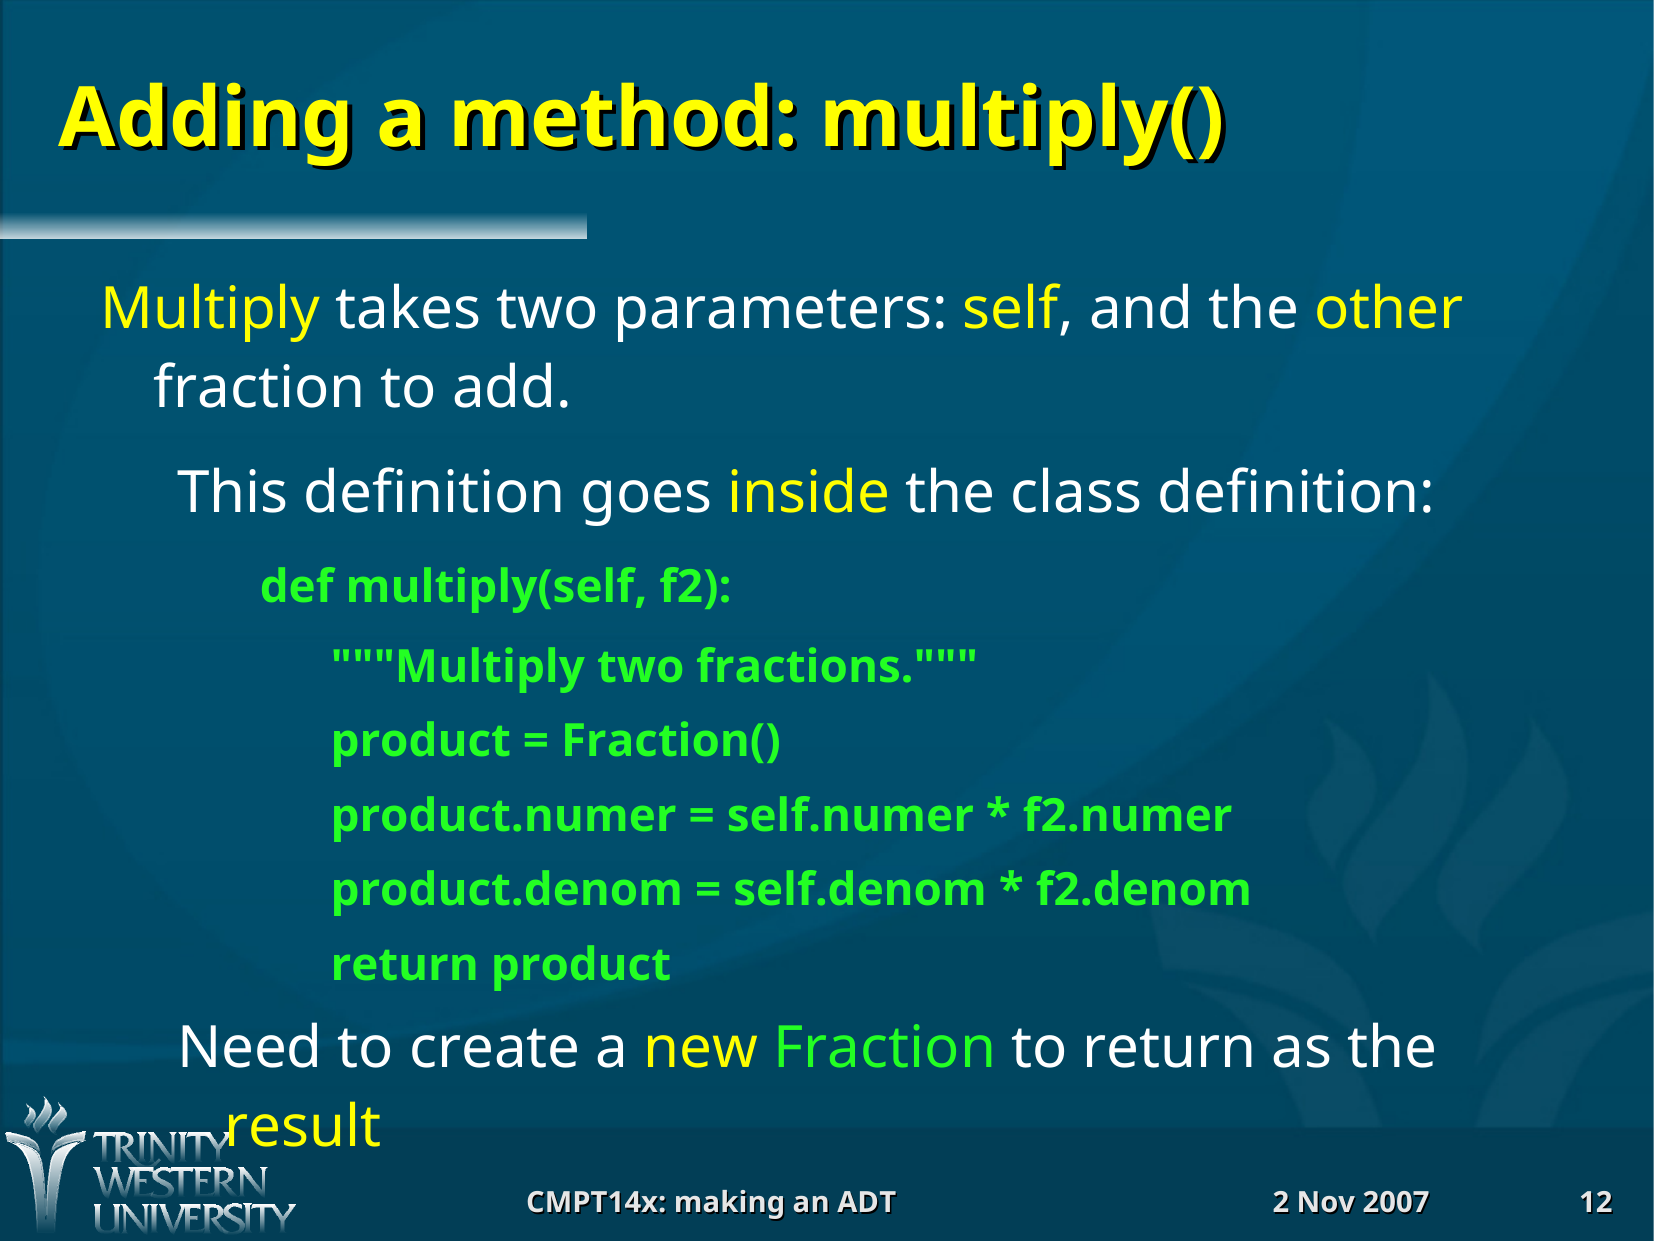

# Adding a method: multiply()
Multiply takes two parameters: self, and the other fraction to add.
This definition goes inside the class definition:
def multiply(self, f2):
"""Multiply two fractions."""
product = Fraction()
product.numer = self.numer * f2.numer
product.denom = self.denom * f2.denom
return product
Need to create a new Fraction to return as the result
CMPT14x: making an ADT
2 Nov 2007
12